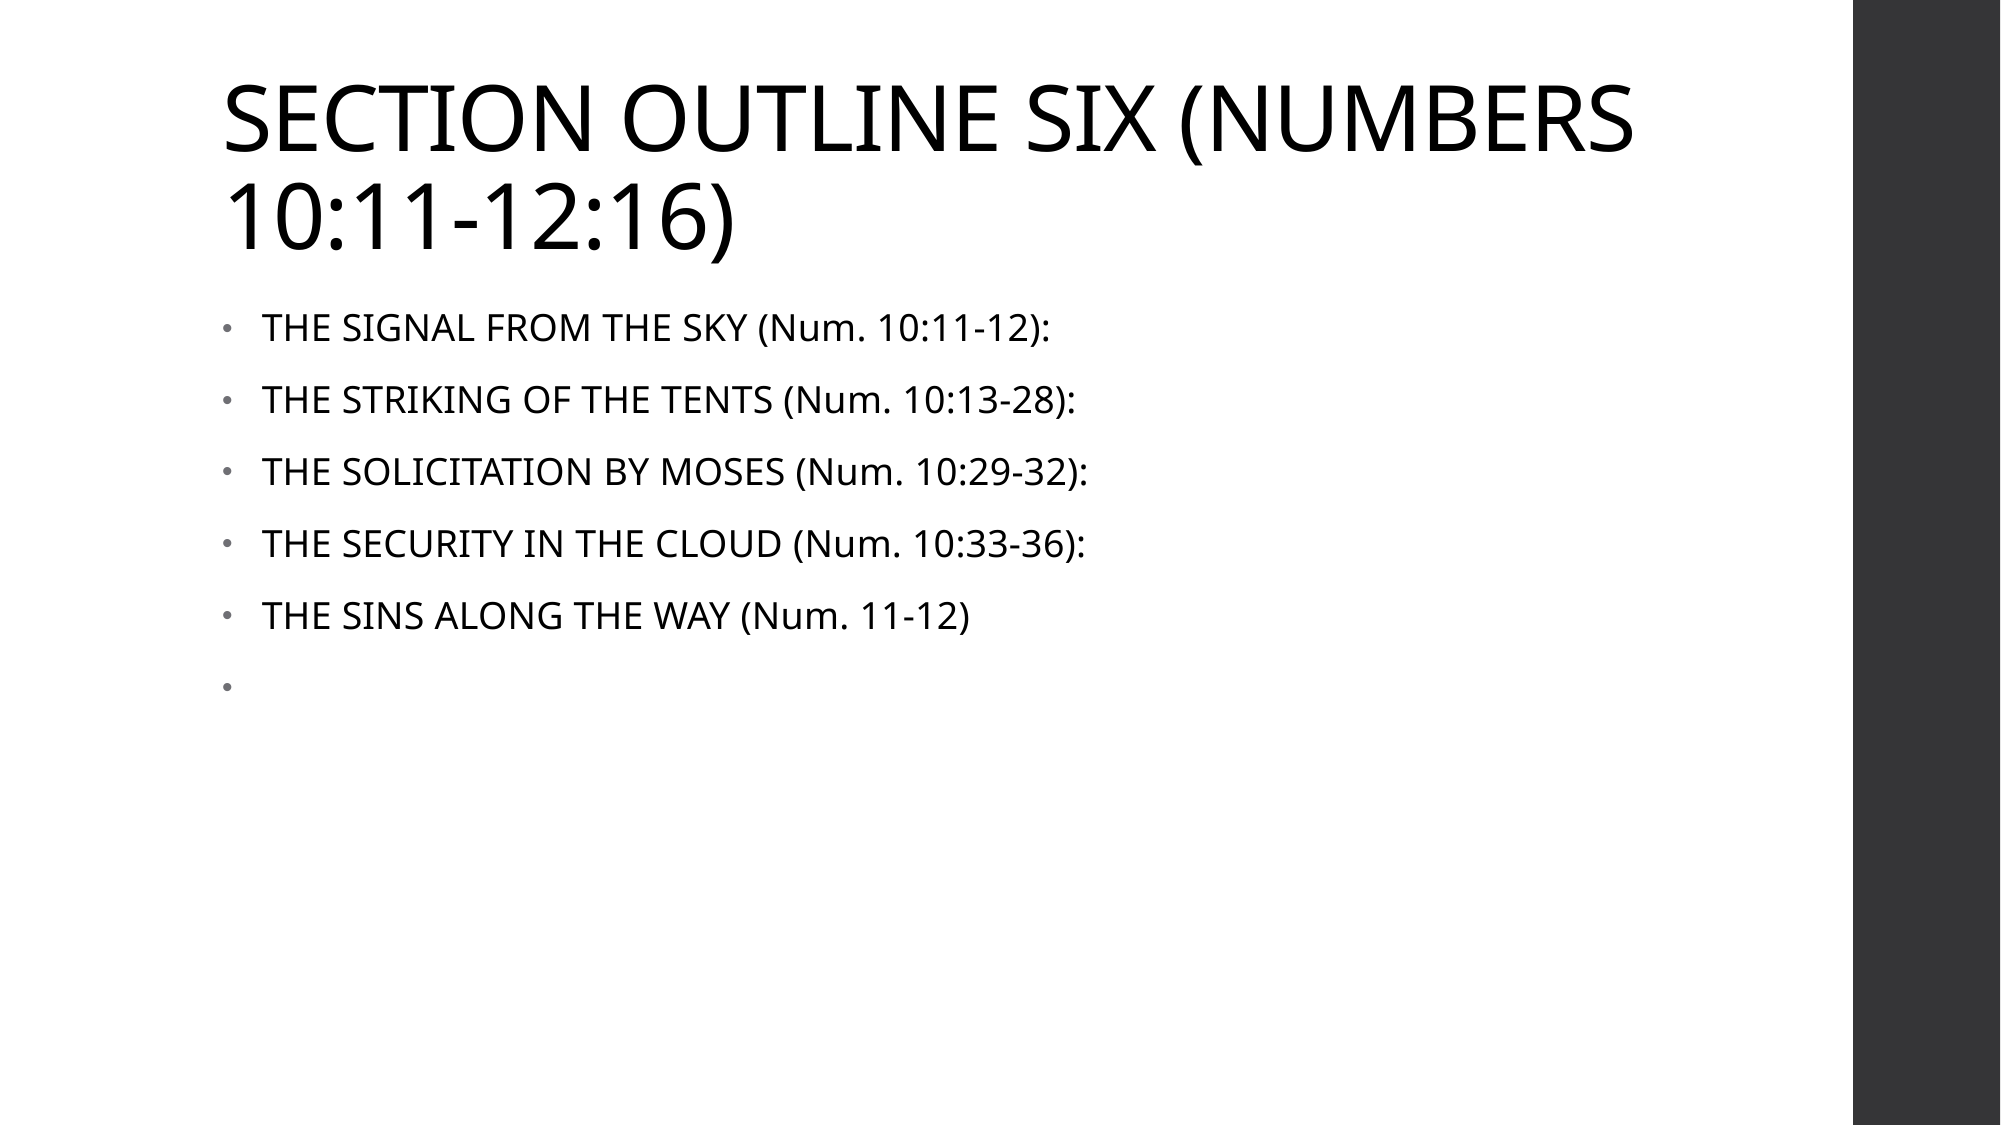

# SECTION OUTLINE SIX (NUMBERS 10:11-12:16)
 THE SIGNAL FROM THE SKY (Num. 10:11-12):
 THE STRIKING OF THE TENTS (Num. 10:13-28):
 THE SOLICITATION BY MOSES (Num. 10:29-32):
 THE SECURITY IN THE CLOUD (Num. 10:33-36):
 THE SINS ALONG THE WAY (Num. 11-12)